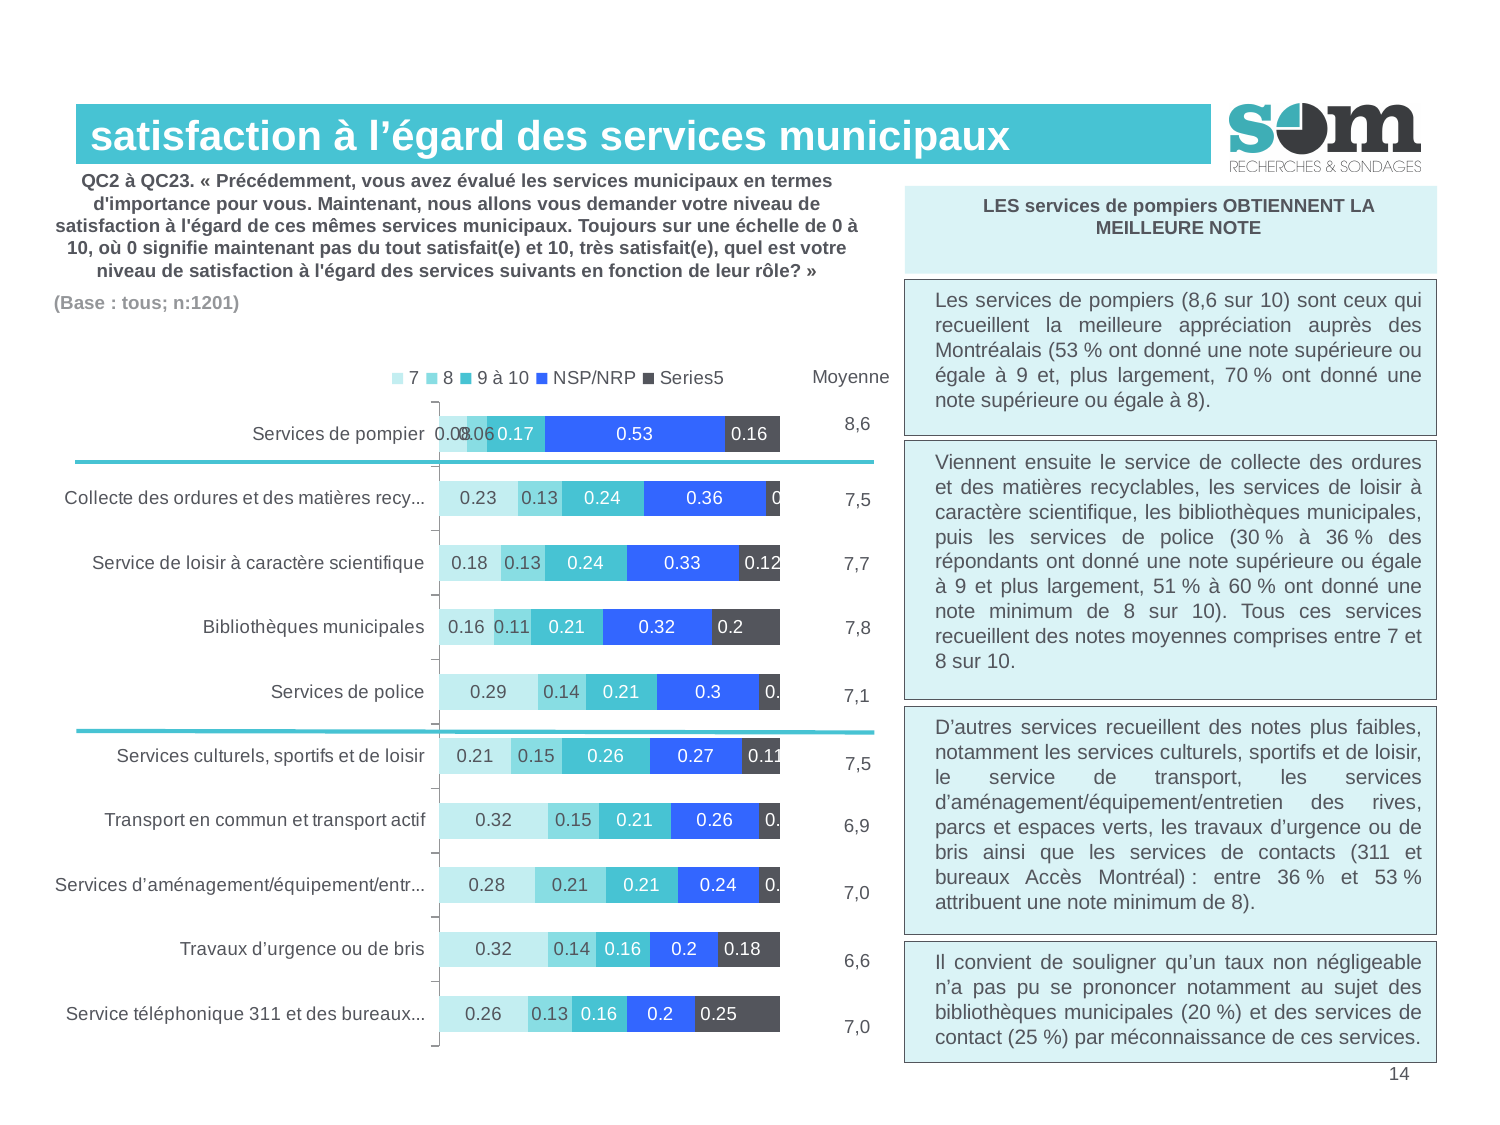

satisfaction à l’égard des services municipaux
QC2 à QC23. « Précédemment, vous avez évalué les services municipaux en termes d'importance pour vous. Maintenant, nous allons vous demander votre niveau de satisfaction à l'égard de ces mêmes services municipaux. Toujours sur une échelle de 0 à 10, où 0 signifie maintenant pas du tout satisfait(e) et 10, très satisfait(e), quel est votre niveau de satisfaction à l'égard des services suivants en fonction de leur rôle? »
(Base : tous; n:1201)
# LES services de pompiers OBTIENNENT LA MEILLEURE NOTE
Les services de pompiers (8,6 sur 10) sont ceux qui recueillent la meilleure appréciation auprès des Montréalais (53 % ont donné une note supérieure ou égale à 9 et, plus largement, 70 % ont donné une note supérieure ou égale à 8).
### Chart
| Category | 7 | 8 | 9 à 10 | NSP/NRP | |
|---|---|---|---|---|---|
| Service téléphonique 311 et des bureaux Accès Montréal | 0.26 | 0.13 | 0.16 | 0.2 | 0.25 |
| Travaux d’urgence ou de bris | 0.32 | 0.14 | 0.16 | 0.2 | 0.18 |
| Services d’aménagement/équipement/entretien des rives/parcs/espaces verts | 0.28 | 0.21 | 0.21 | 0.24 | 0.06 |
| Transport en commun et transport actif | 0.32 | 0.15 | 0.21 | 0.26 | 0.06 |
| Services culturels, sportifs et de loisir | 0.21 | 0.15 | 0.26 | 0.27 | 0.11 |
| Services de police | 0.29 | 0.14 | 0.21 | 0.3 | 0.06 |
| Bibliothèques municipales | 0.16 | 0.11 | 0.21 | 0.32 | 0.2 |
| Service de loisir à caractère scientifique | 0.18 | 0.13 | 0.24 | 0.33 | 0.12 |
| Collecte des ordures et des matières recyclables | 0.23 | 0.13 | 0.24 | 0.36 | 0.04 |
| Services de pompier | 0.08 | 0.06 | 0.17 | 0.53 | 0.16 |Moyenne
8,6
Viennent ensuite le service de collecte des ordures et des matières recyclables, les services de loisir à caractère scientifique, les bibliothèques municipales, puis les services de police (30 % à 36 % des répondants ont donné une note supérieure ou égale à 9 et plus largement, 51 % à 60 % ont donné une note minimum de 8 sur 10). Tous ces services recueillent des notes moyennes comprises entre 7 et 8 sur 10.
7,5
7,7
7,8
7,1
D’autres services recueillent des notes plus faibles, notamment les services culturels, sportifs et de loisir, le service de transport, les services d’aménagement/équipement/entretien des rives, parcs et espaces verts, les travaux d’urgence ou de bris ainsi que les services de contacts (311 et bureaux Accès Montréal) : entre 36 % et 53 % attribuent une note minimum de 8).
7,5
6,9
7,0
6,6
Il convient de souligner qu’un taux non négligeable n’a pas pu se prononcer notamment au sujet des bibliothèques municipales (20 %) et des services de contact (25 %) par méconnaissance de ces services.
7,0